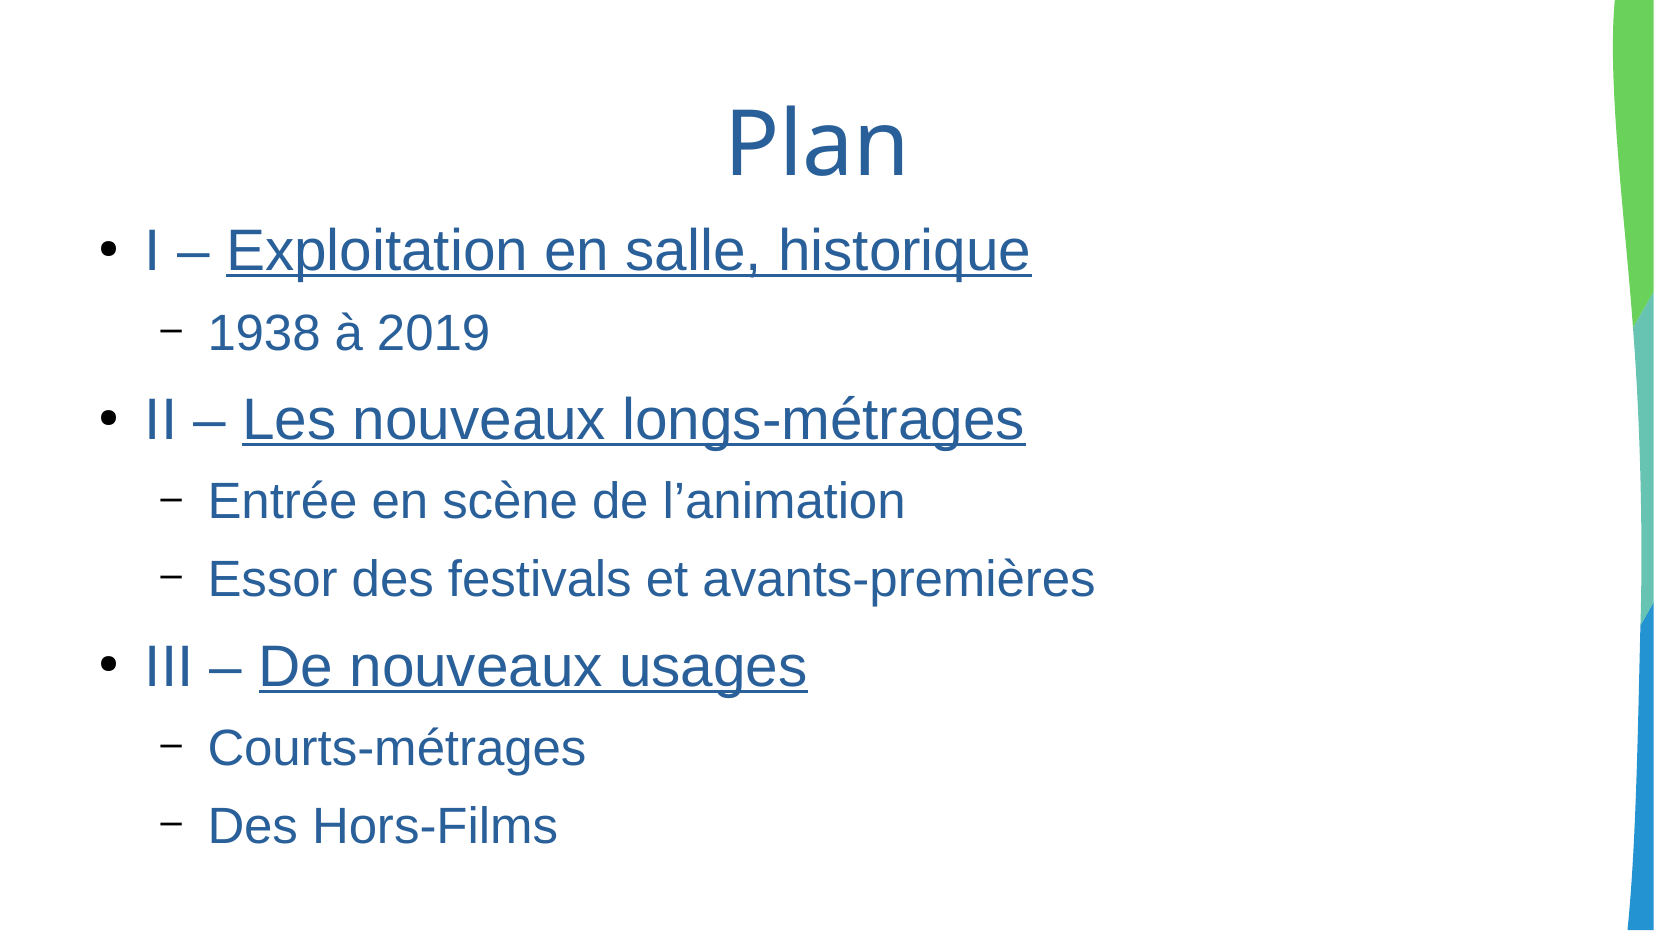

# Plan
I – Exploitation en salle, historique
1938 à 2019
II – Les nouveaux longs-métrages
Entrée en scène de l’animation
Essor des festivals et avants-premières
III – De nouveaux usages
Courts-métrages
Des Hors-Films